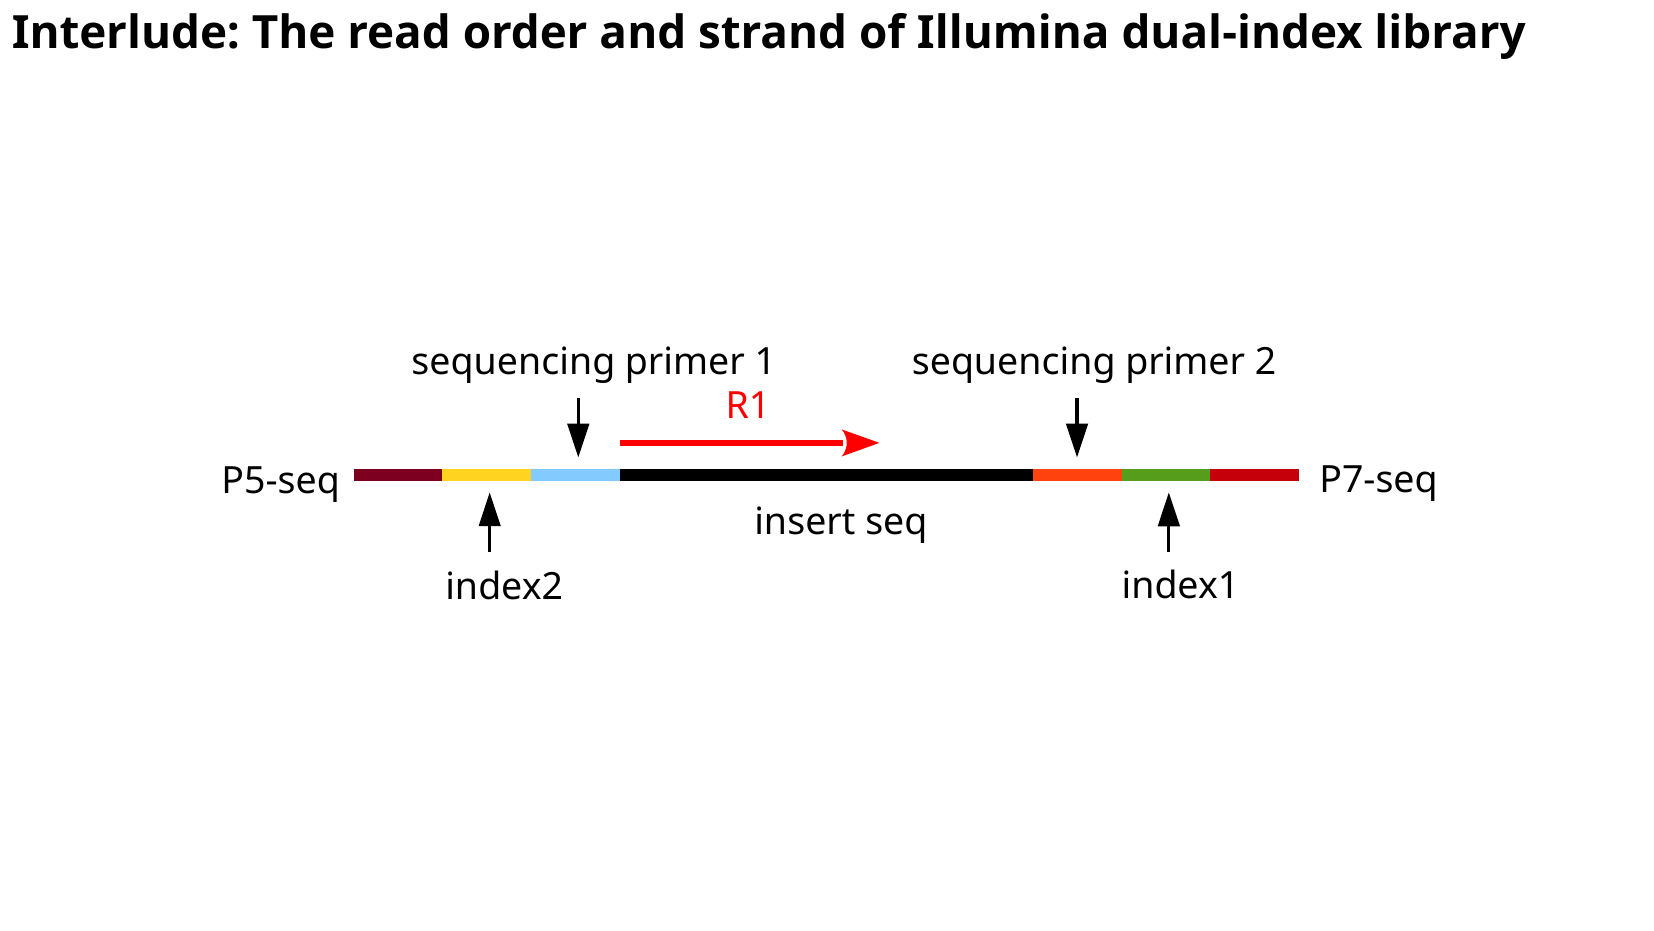

# Interlude: The read order and strand of Illumina dual-index library
sequencing primer 1
sequencing primer 2
R1
P7-seq
P5-seq
insert seq
index1
index2